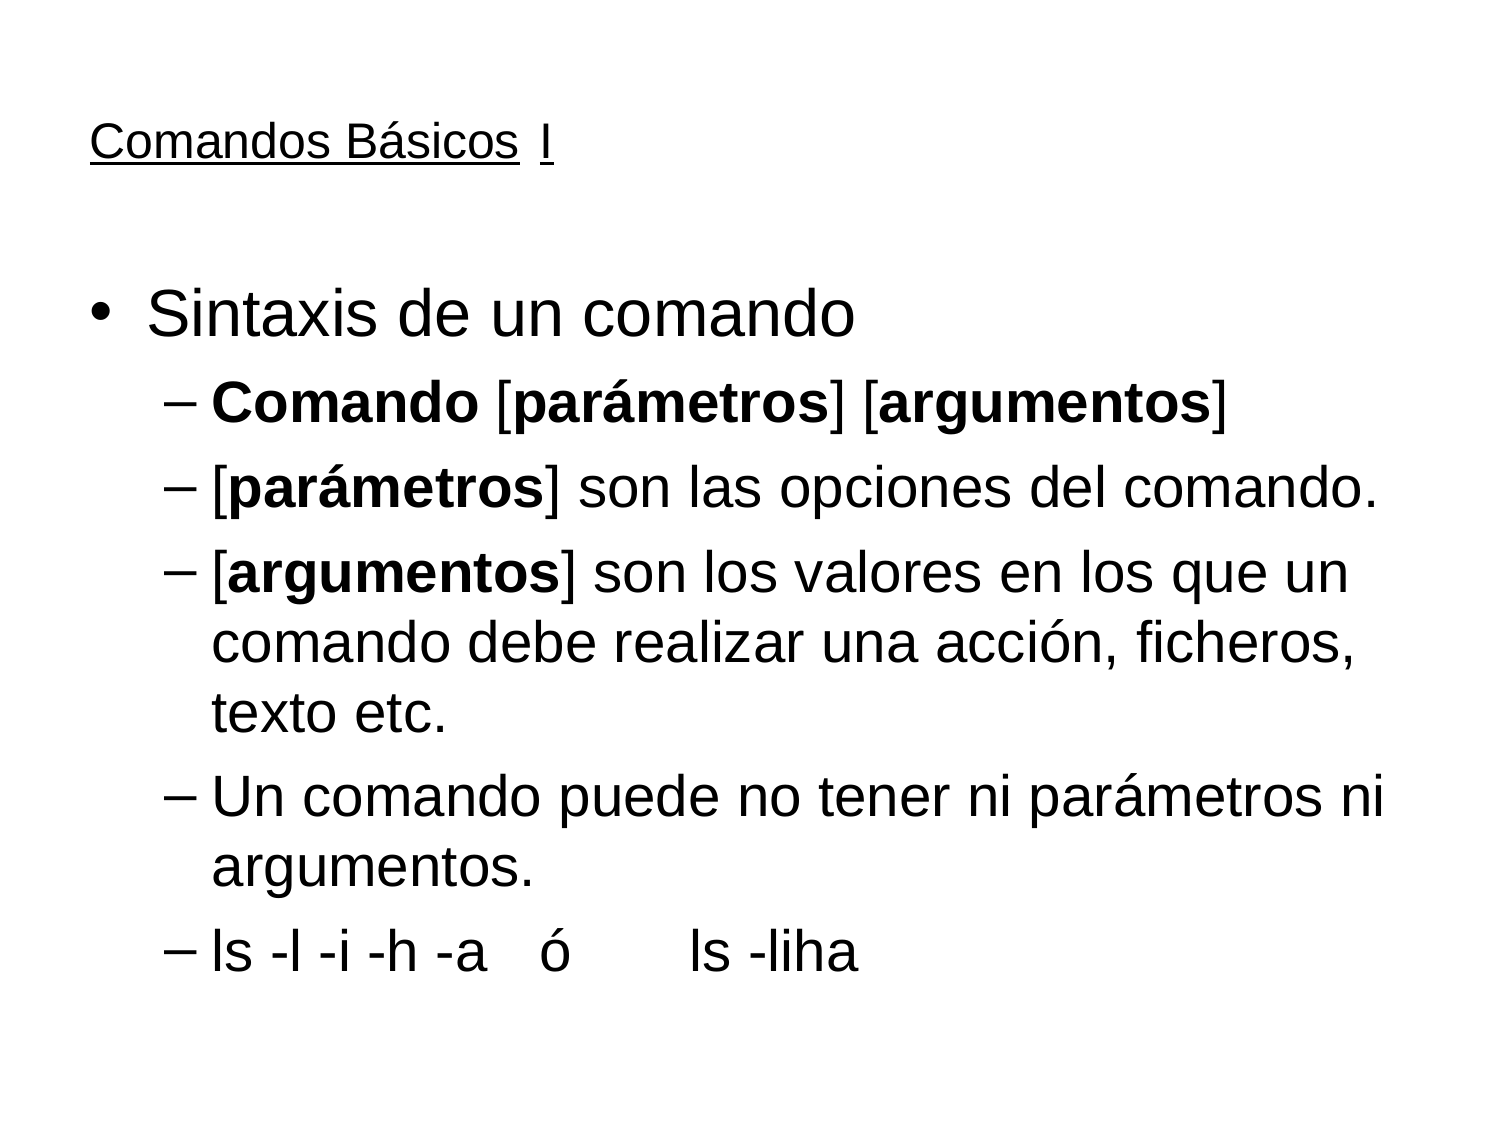

# Comandos Básicos	I
Sintaxis de un comando
Comando [parámetros] [argumentos]
[parámetros] son las opciones del comando.
[argumentos] son los valores en los que un comando debe realizar una acción, ficheros, texto etc.
Un comando puede no tener ni parámetros ni argumentos.
ls -l -i -h -a	ó 	ls -liha